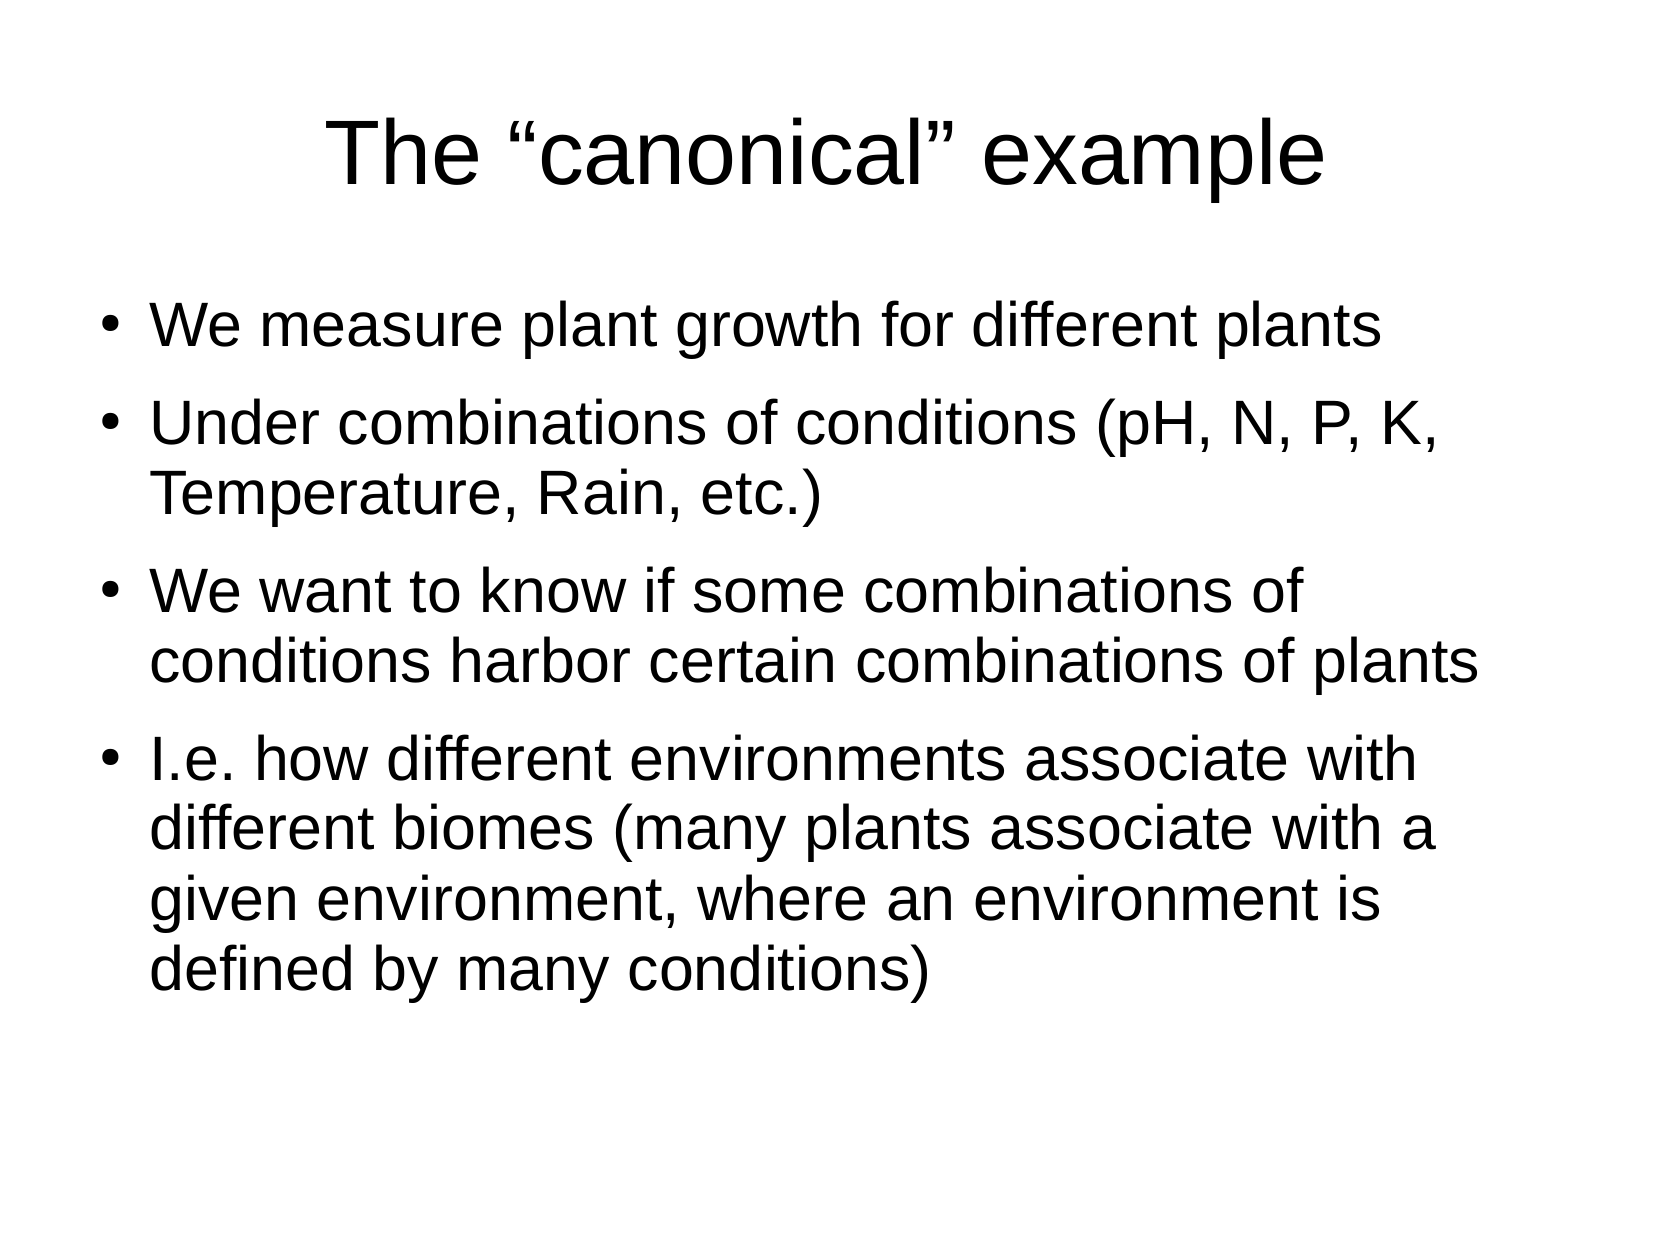

# The “canonical” example
We measure plant growth for different plants
Under combinations of conditions (pH, N, P, K, Temperature, Rain, etc.)
We want to know if some combinations of conditions harbor certain combinations of plants
I.e. how different environments associate with different biomes (many plants associate with a given environment, where an environment is defined by many conditions)